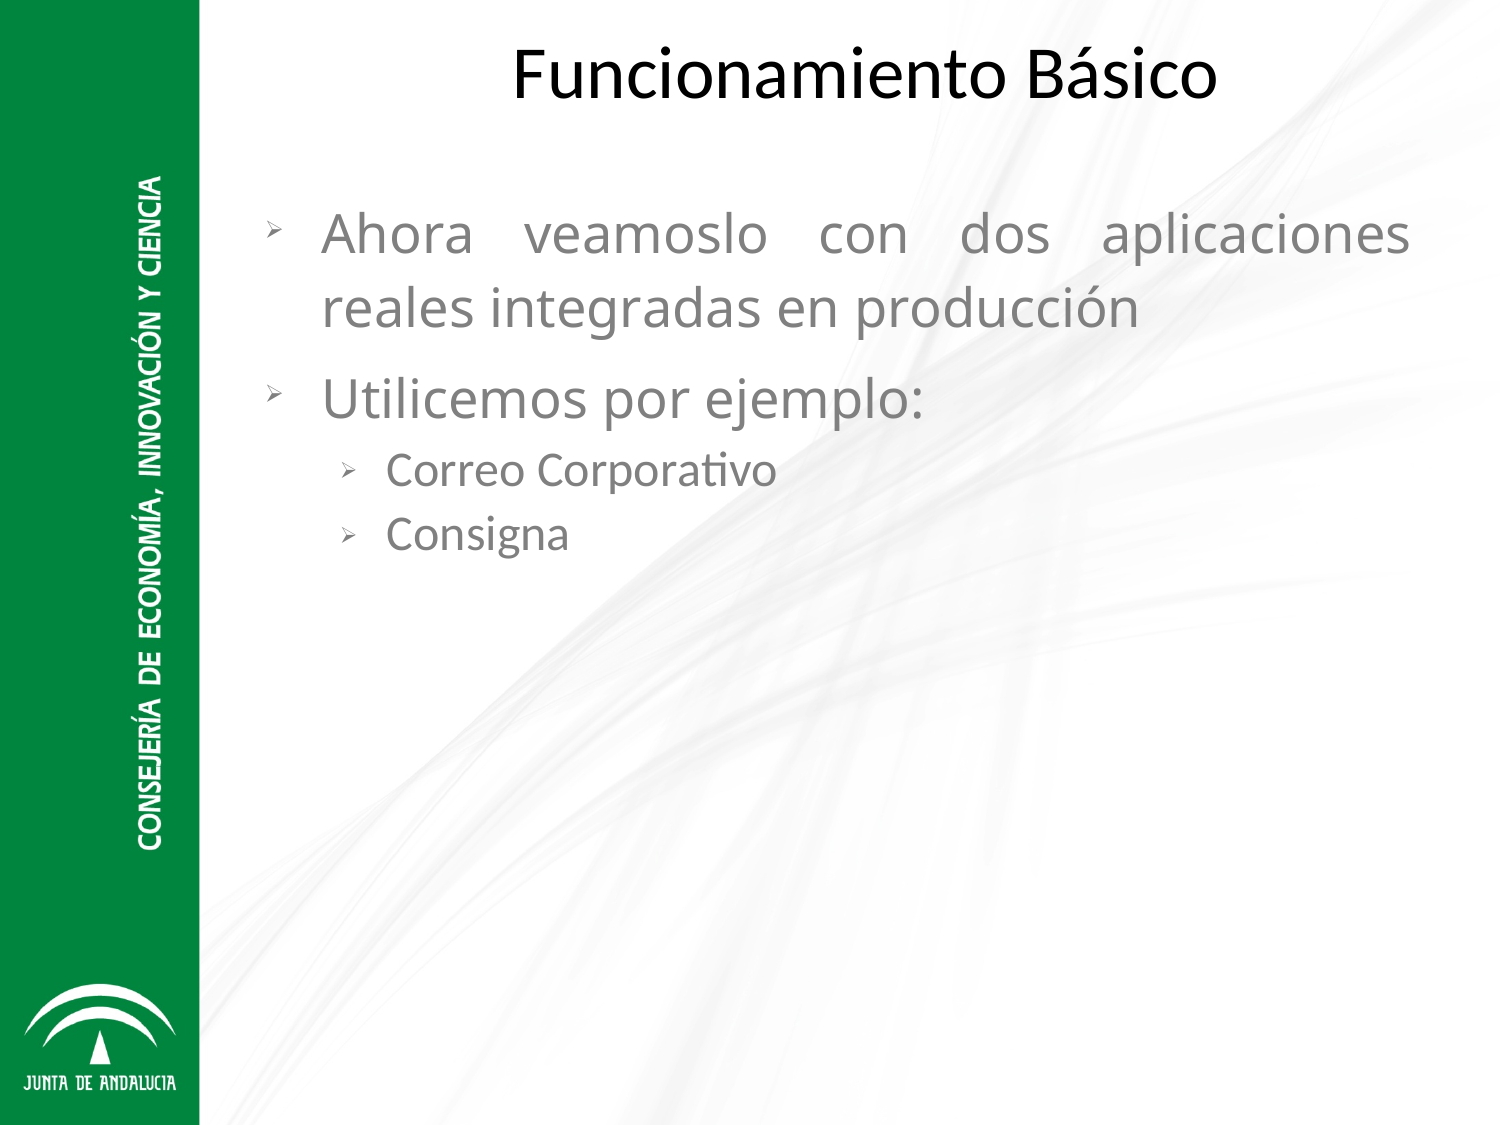

# Funcionamiento Básico
Ahora veamoslo con dos aplicaciones reales integradas en producción
Utilicemos por ejemplo:
Correo Corporativo
Consigna